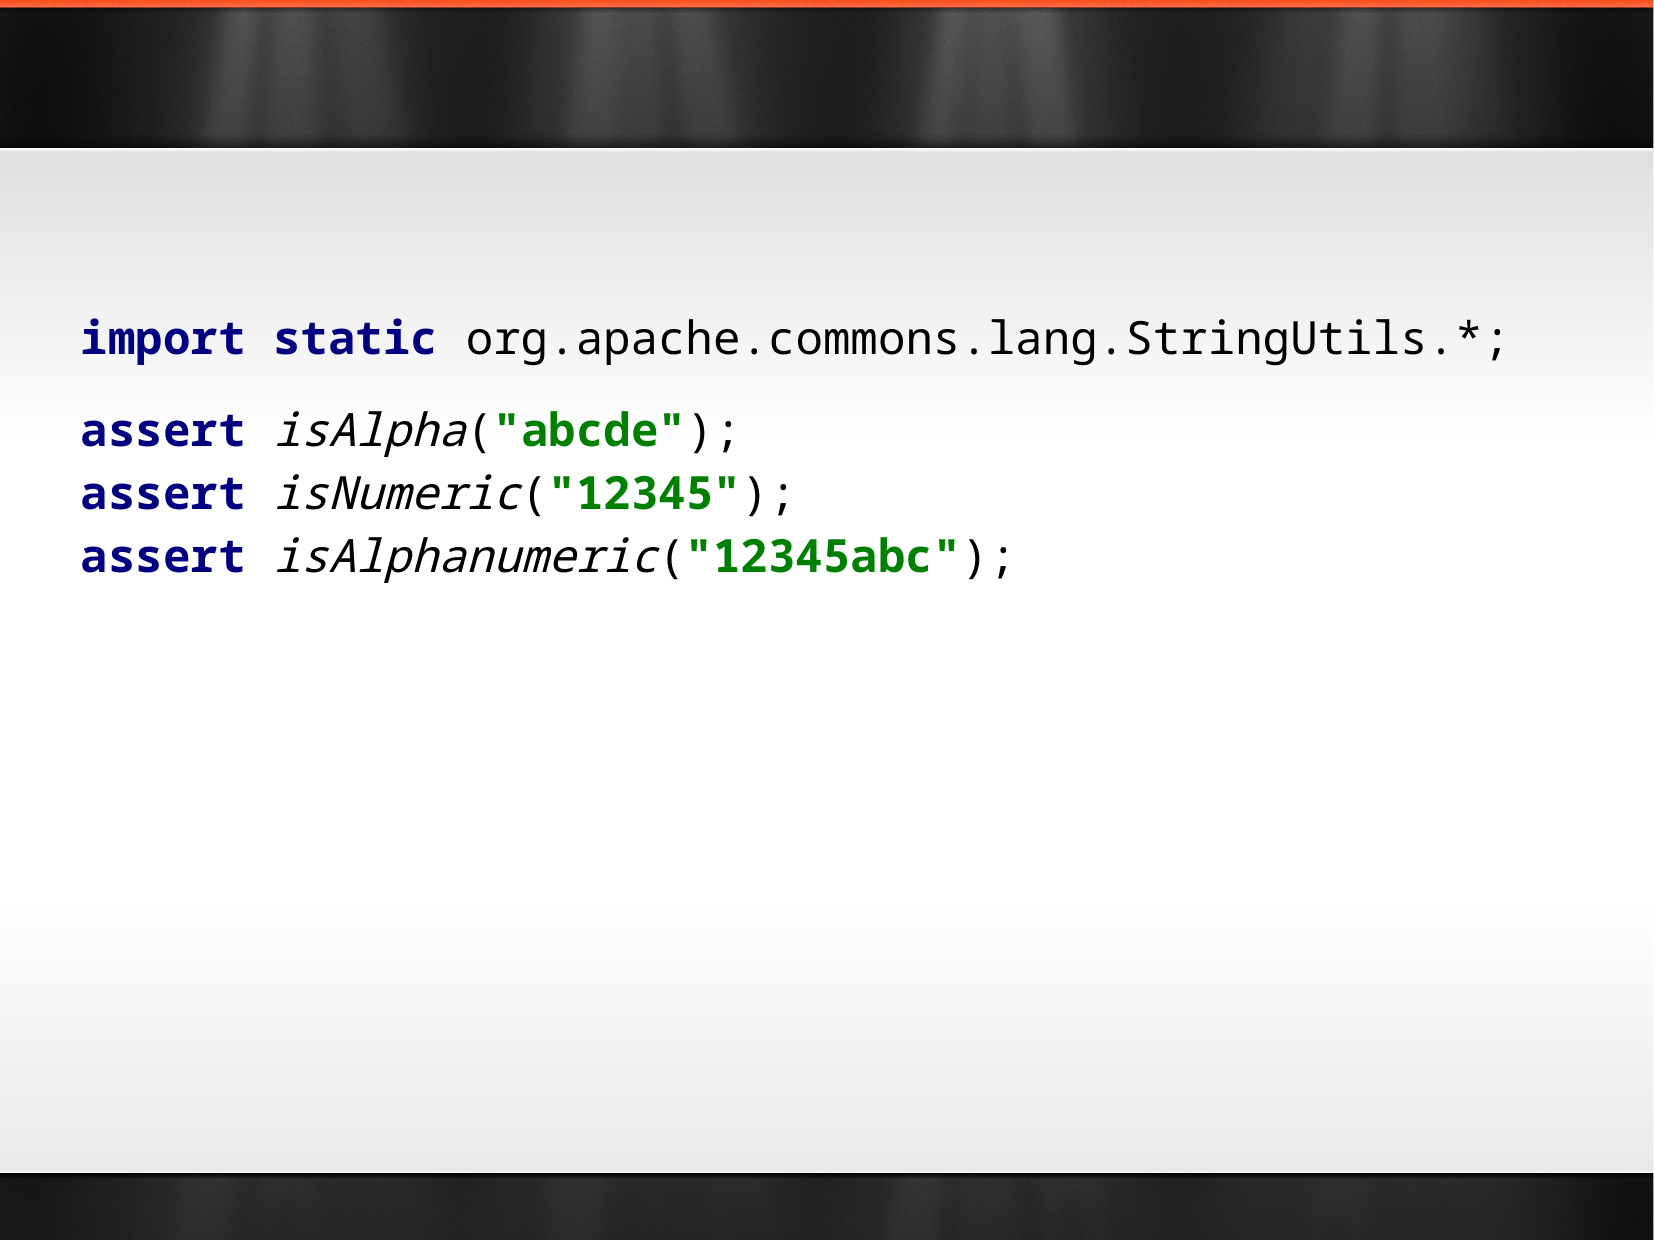

#
import static org.apache.commons.lang.StringUtils.*;
assert isAlpha("abcde");
assert isNumeric("12345");
assert isAlphanumeric("12345abc");